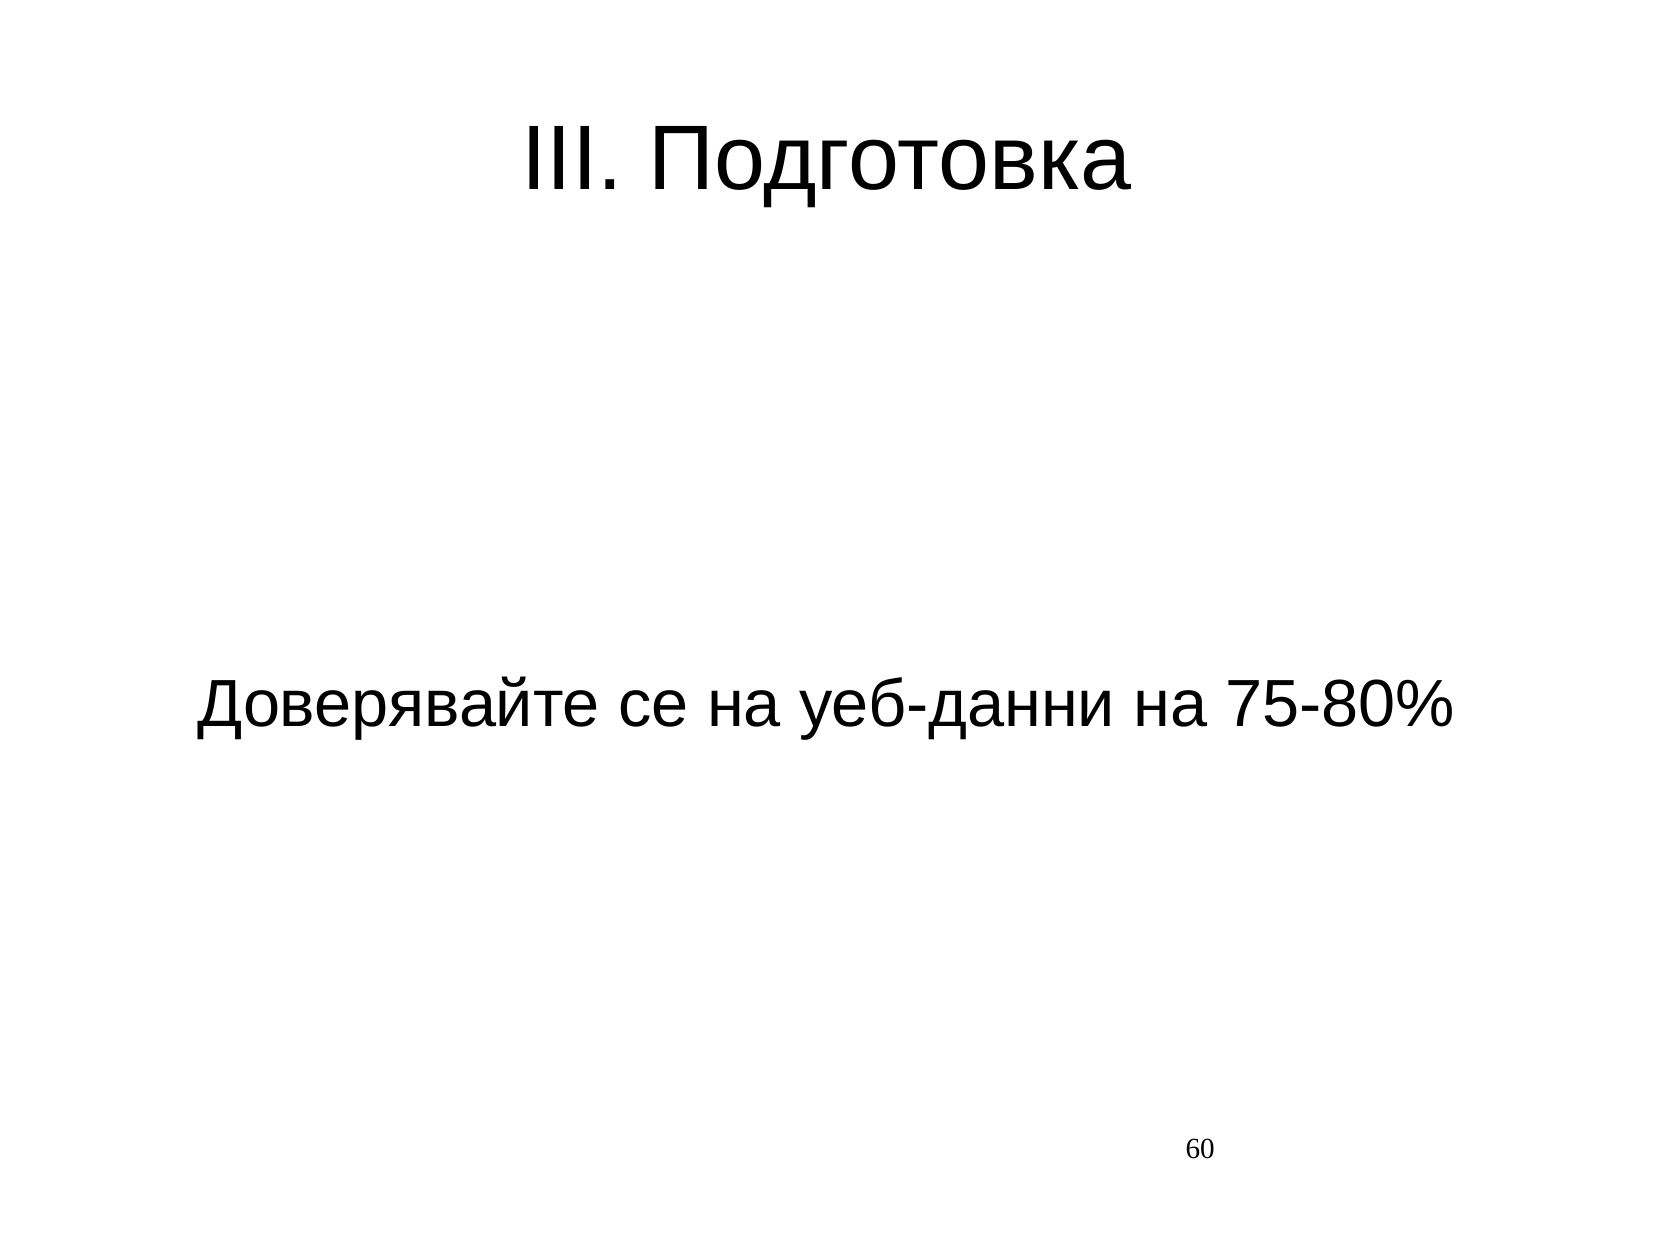

# III. Подготовка
Доверявайте се на уеб-данни на 75-80%